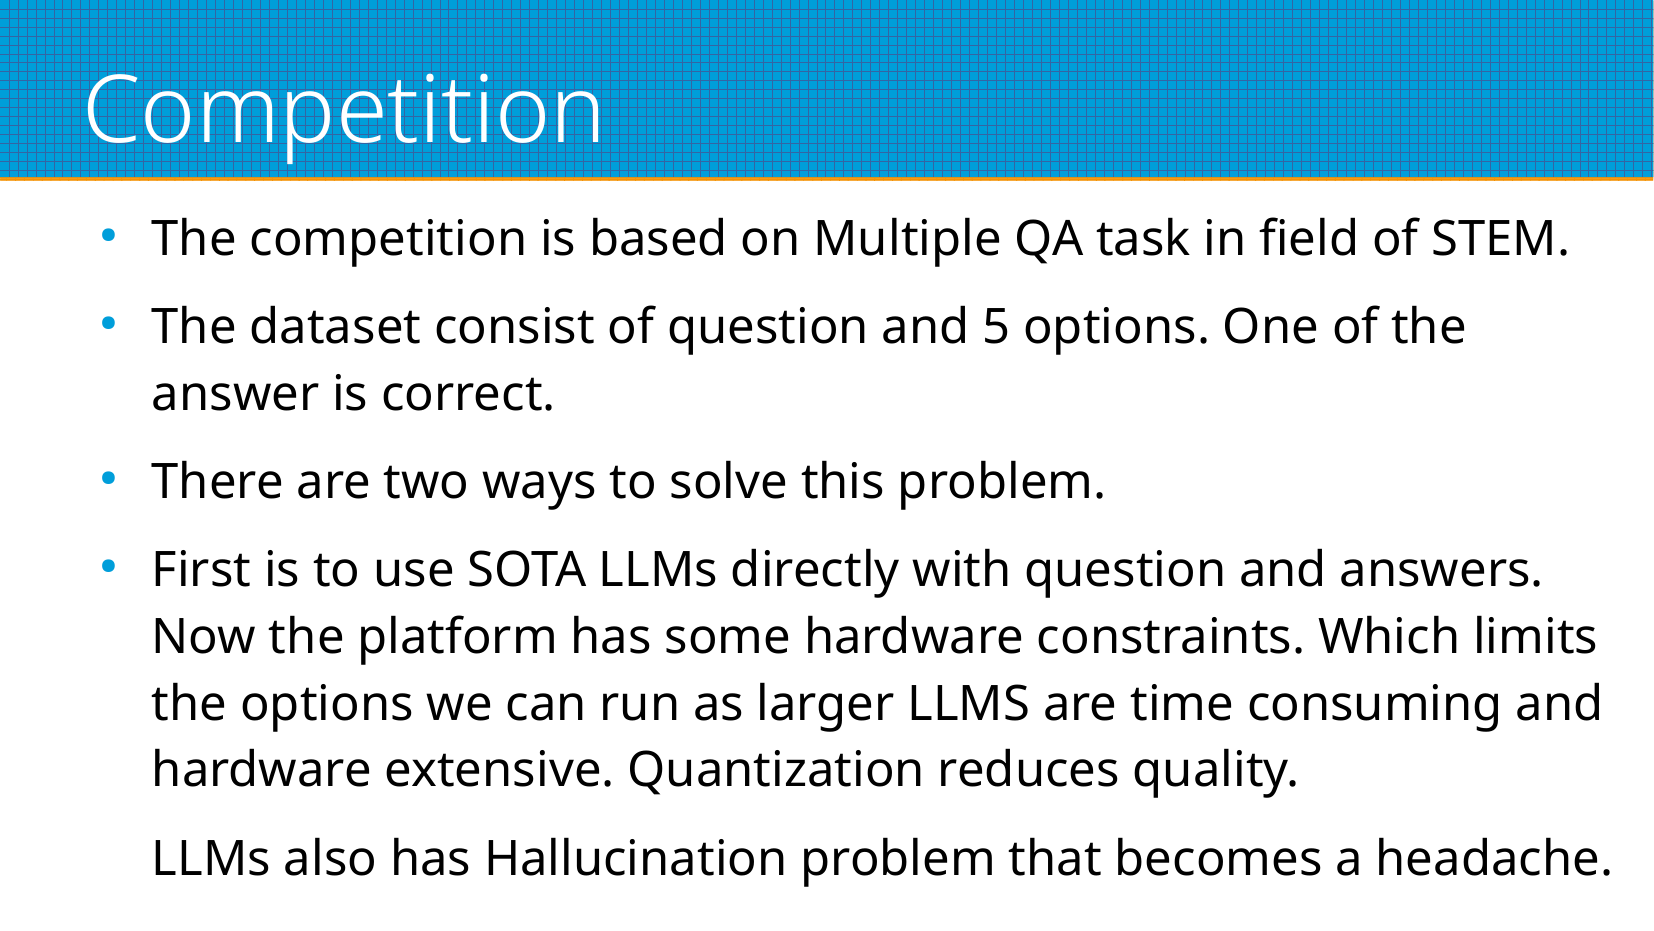

# Competition
The competition is based on Multiple QA task in field of STEM.
The dataset consist of question and 5 options. One of the answer is correct.
There are two ways to solve this problem.
First is to use SOTA LLMs directly with question and answers. Now the platform has some hardware constraints. Which limits the options we can run as larger LLMS are time consuming and hardware extensive. Quantization reduces quality.
LLMs also has Hallucination problem that becomes a headache.